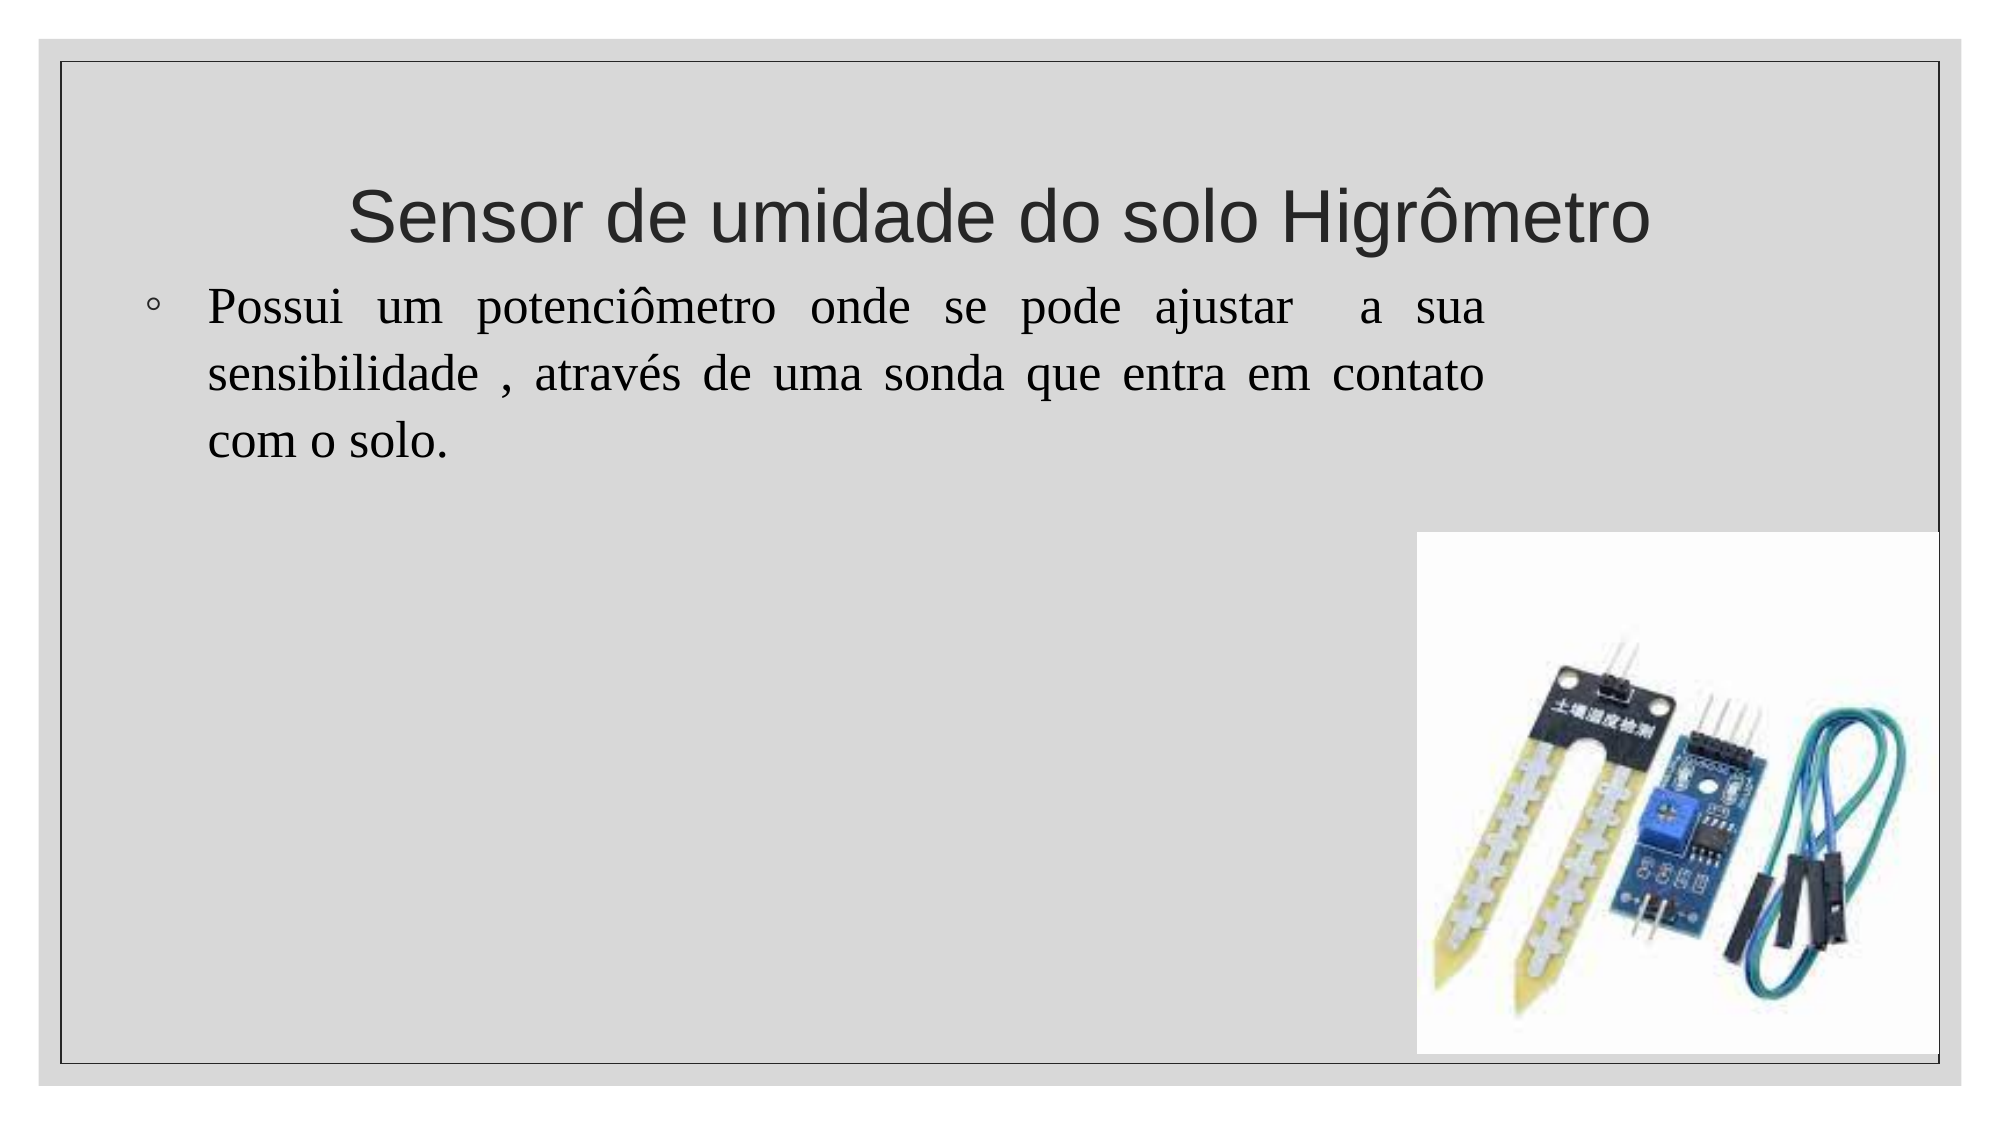

# Sensor de umidade do solo Higrômetro
Possui um potenciômetro onde se pode ajustar a sua sensibilidade , através de uma sonda que entra em contato com o solo.